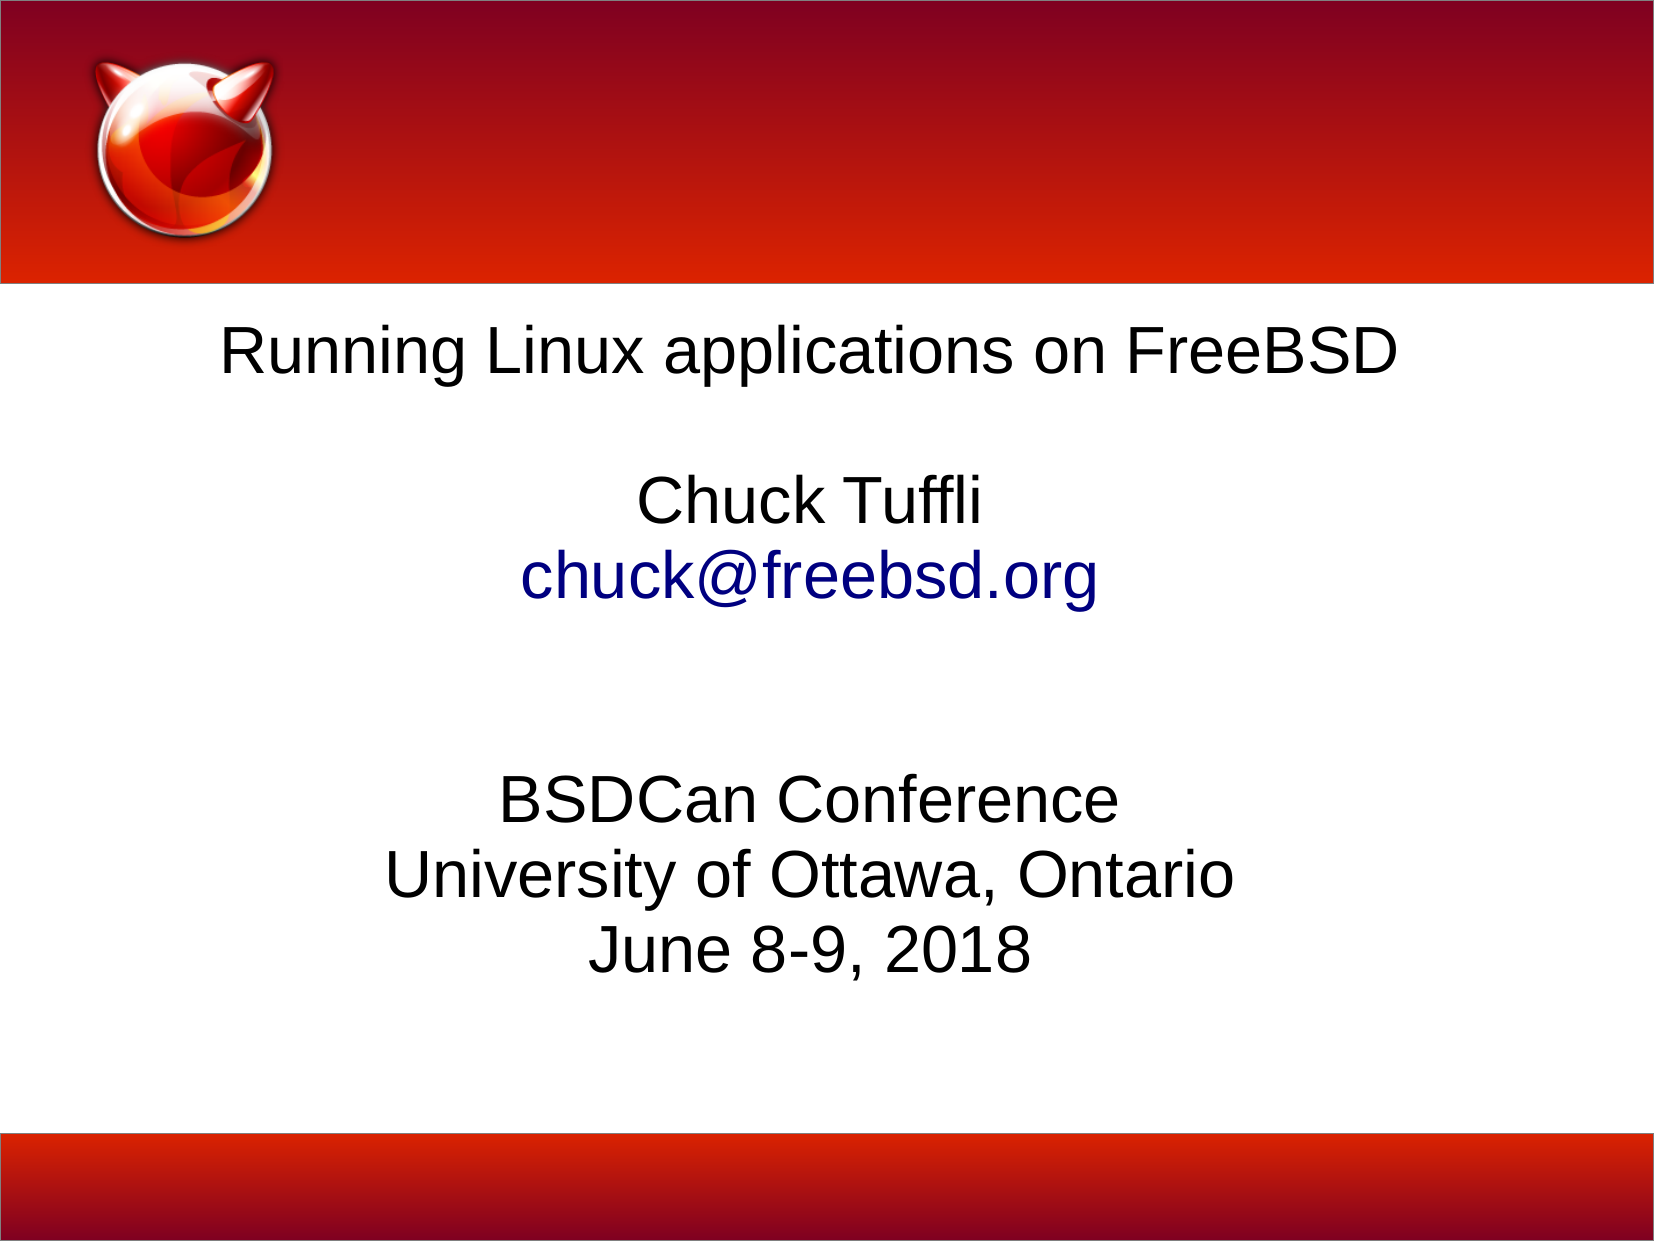

# Running Linux applications on FreeBSD
Chuck Tuffli
chuck@freebsd.org
BSDCan Conference
University of Ottawa, Ontario
June 8-9, 2018